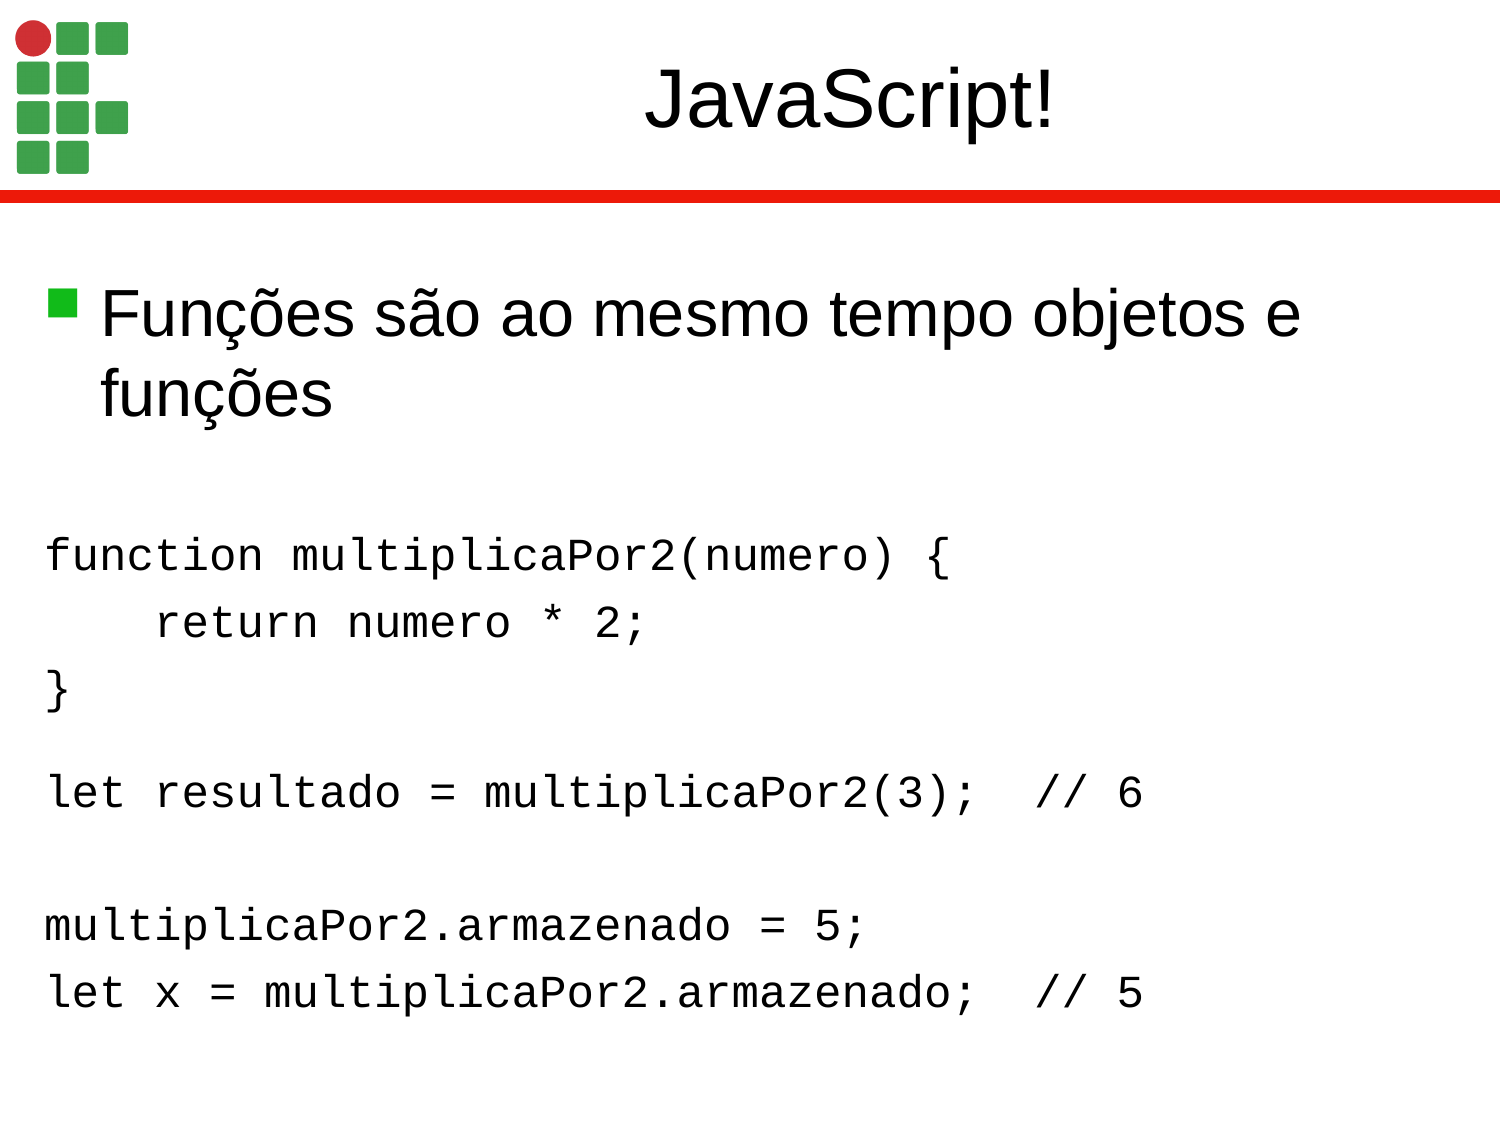

# JavaScript!
Funções são ao mesmo tempo objetos e funções
function multiplicaPor2(numero) {
 return numero * 2;
}
let resultado = multiplicaPor2(3); // 6
multiplicaPor2.armazenado = 5;
let x = multiplicaPor2.armazenado; // 5